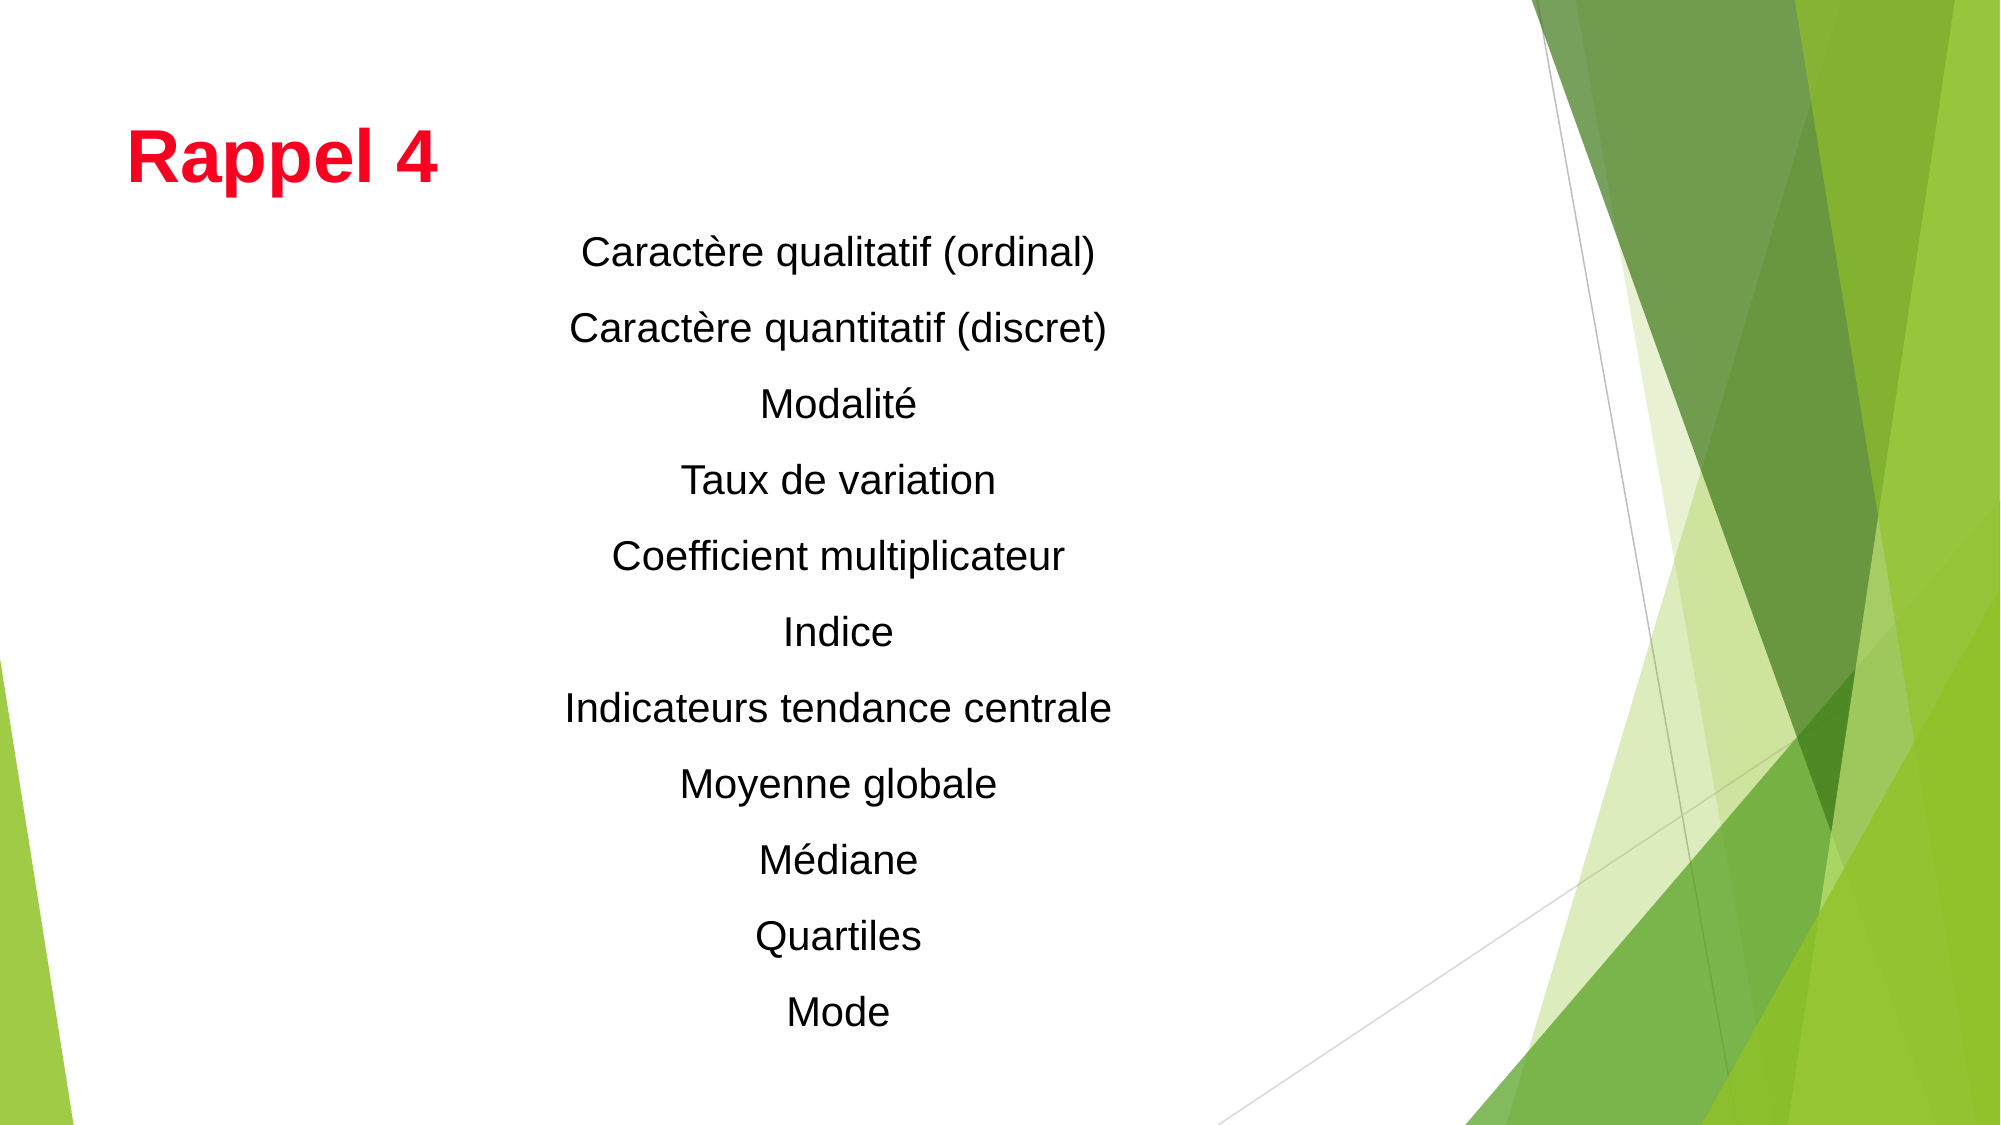

# Rappel 4
Caractère qualitatif (ordinal)
Caractère quantitatif (discret)
Modalité
Taux de variation
Coefficient multiplicateur
Indice
Indicateurs tendance centrale
Moyenne globale
Médiane
Quartiles
Mode